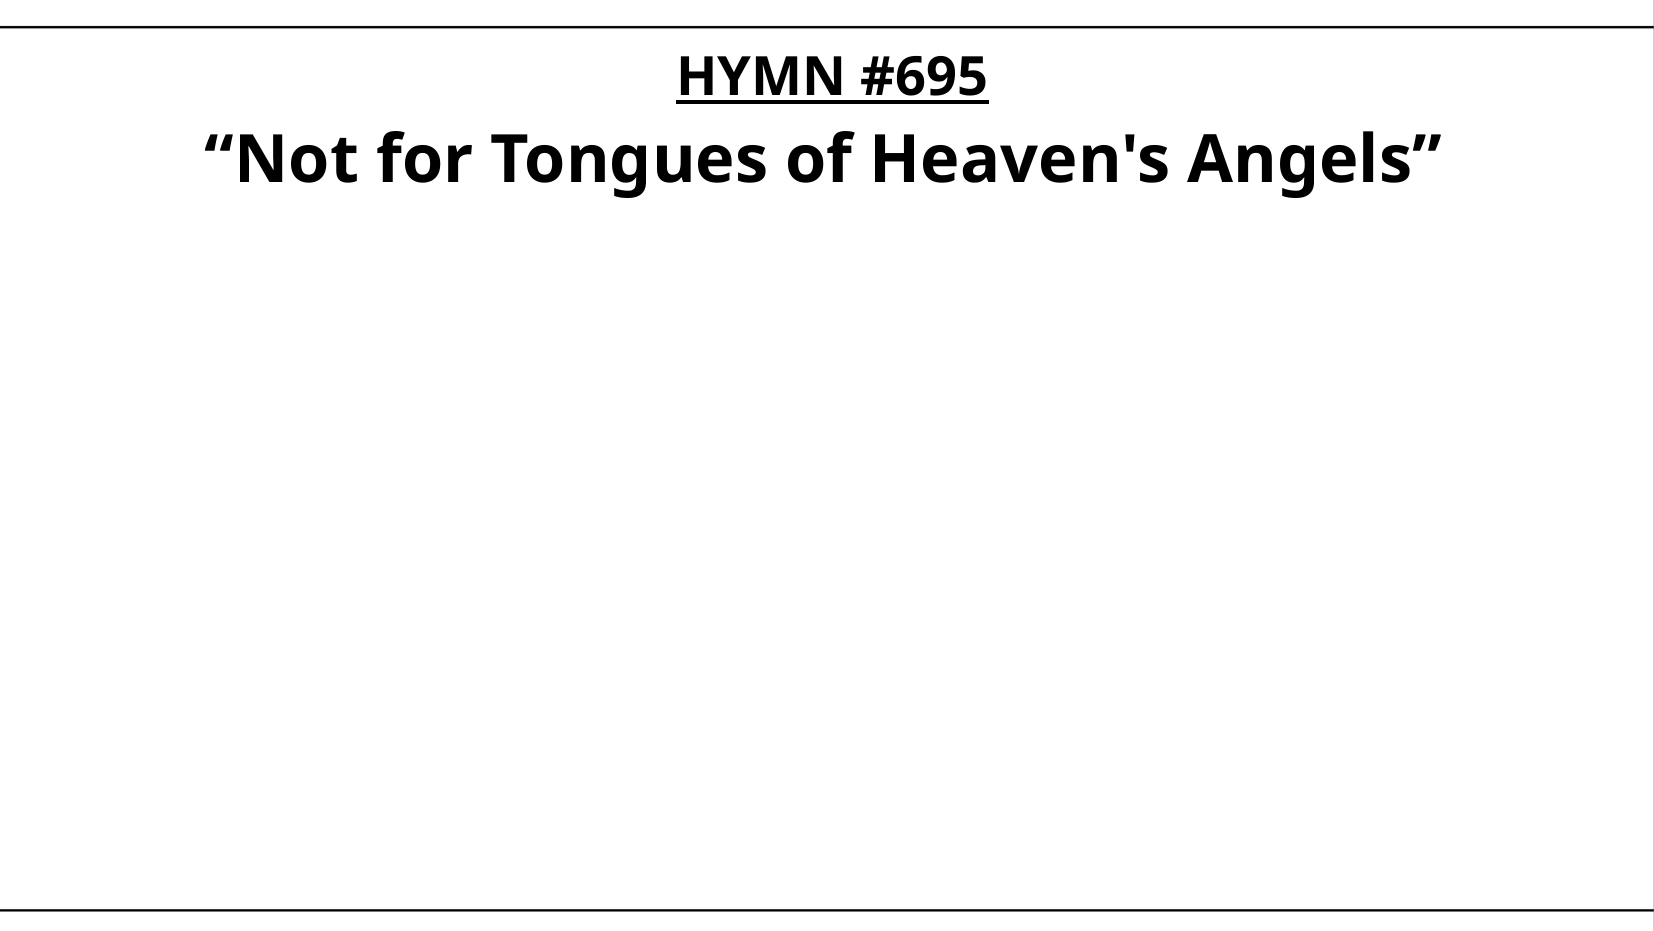

HYMN #695
“Not for Tongues of Heaven's Angels”